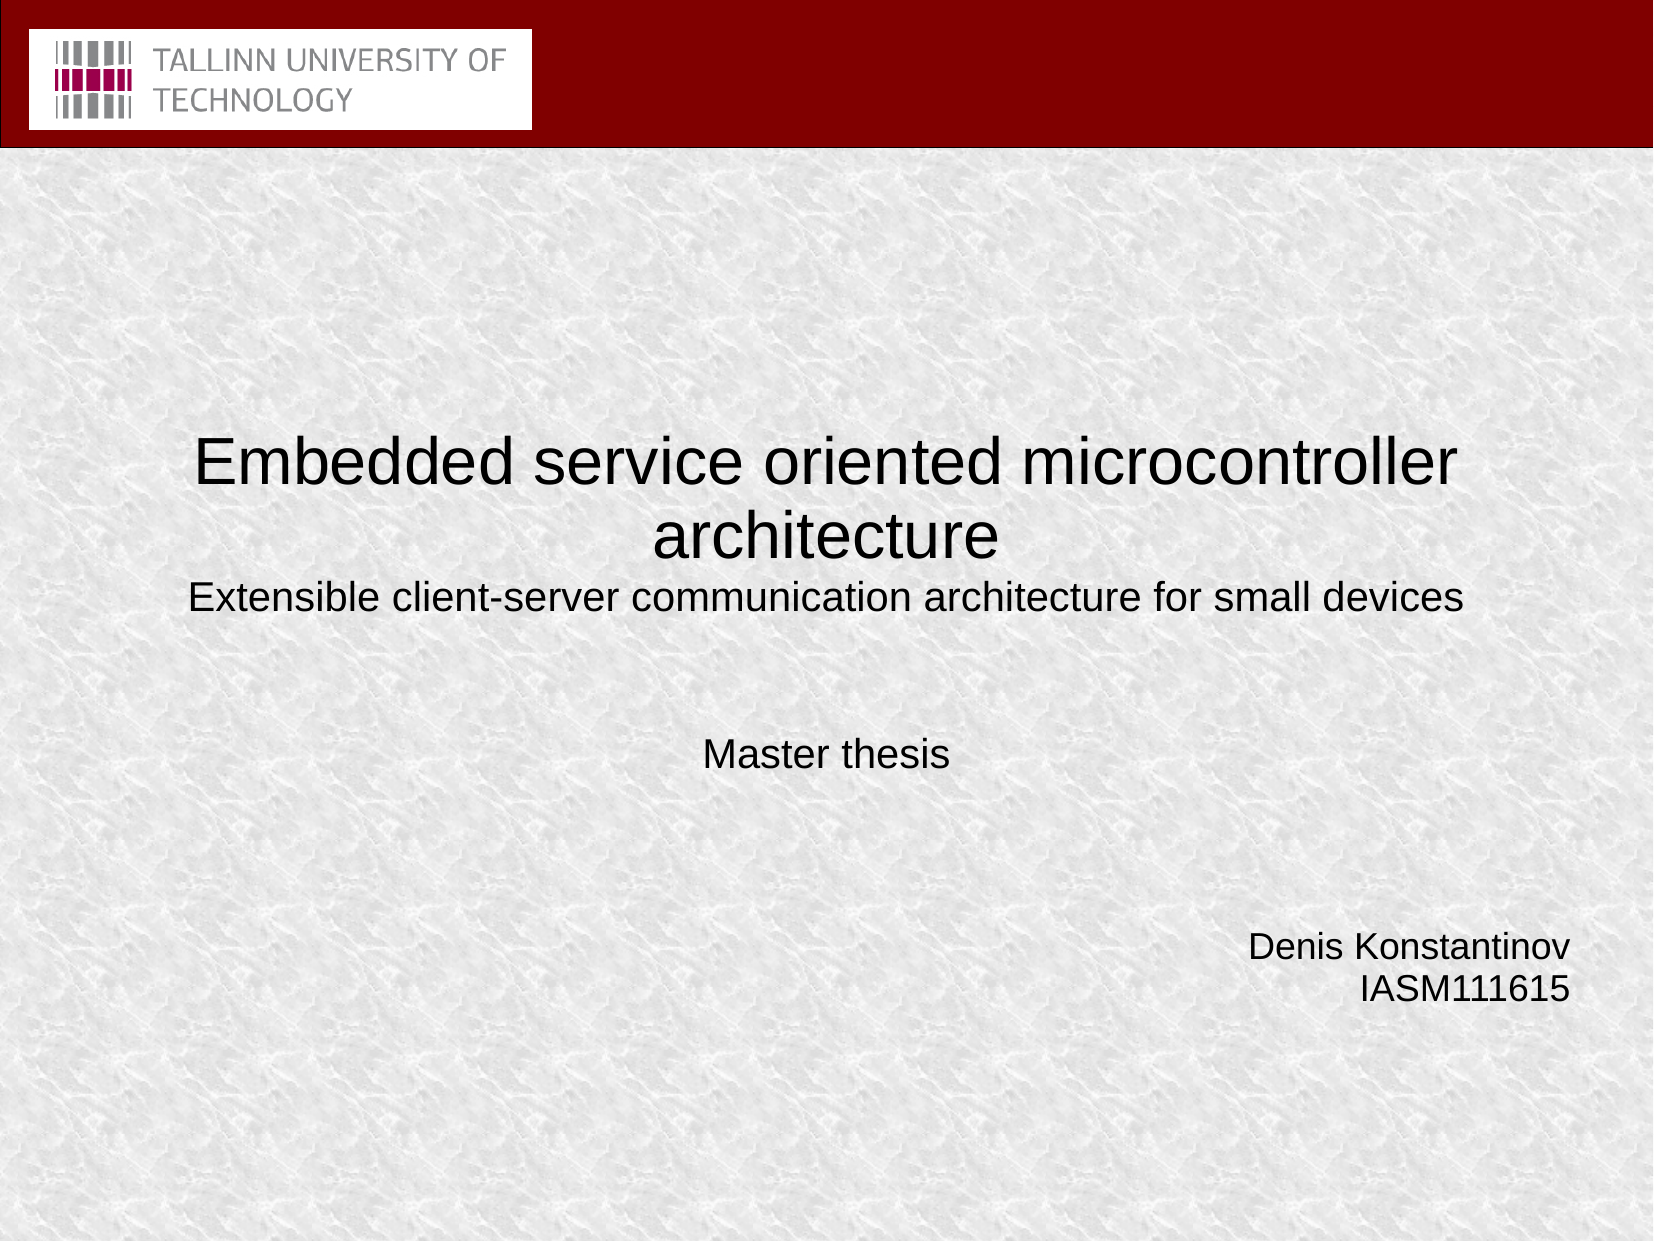

# Embedded service oriented microcontroller architecture
Extensible client-server communication architecture for small devices
Master thesis
Denis Konstantinov
IASM111615